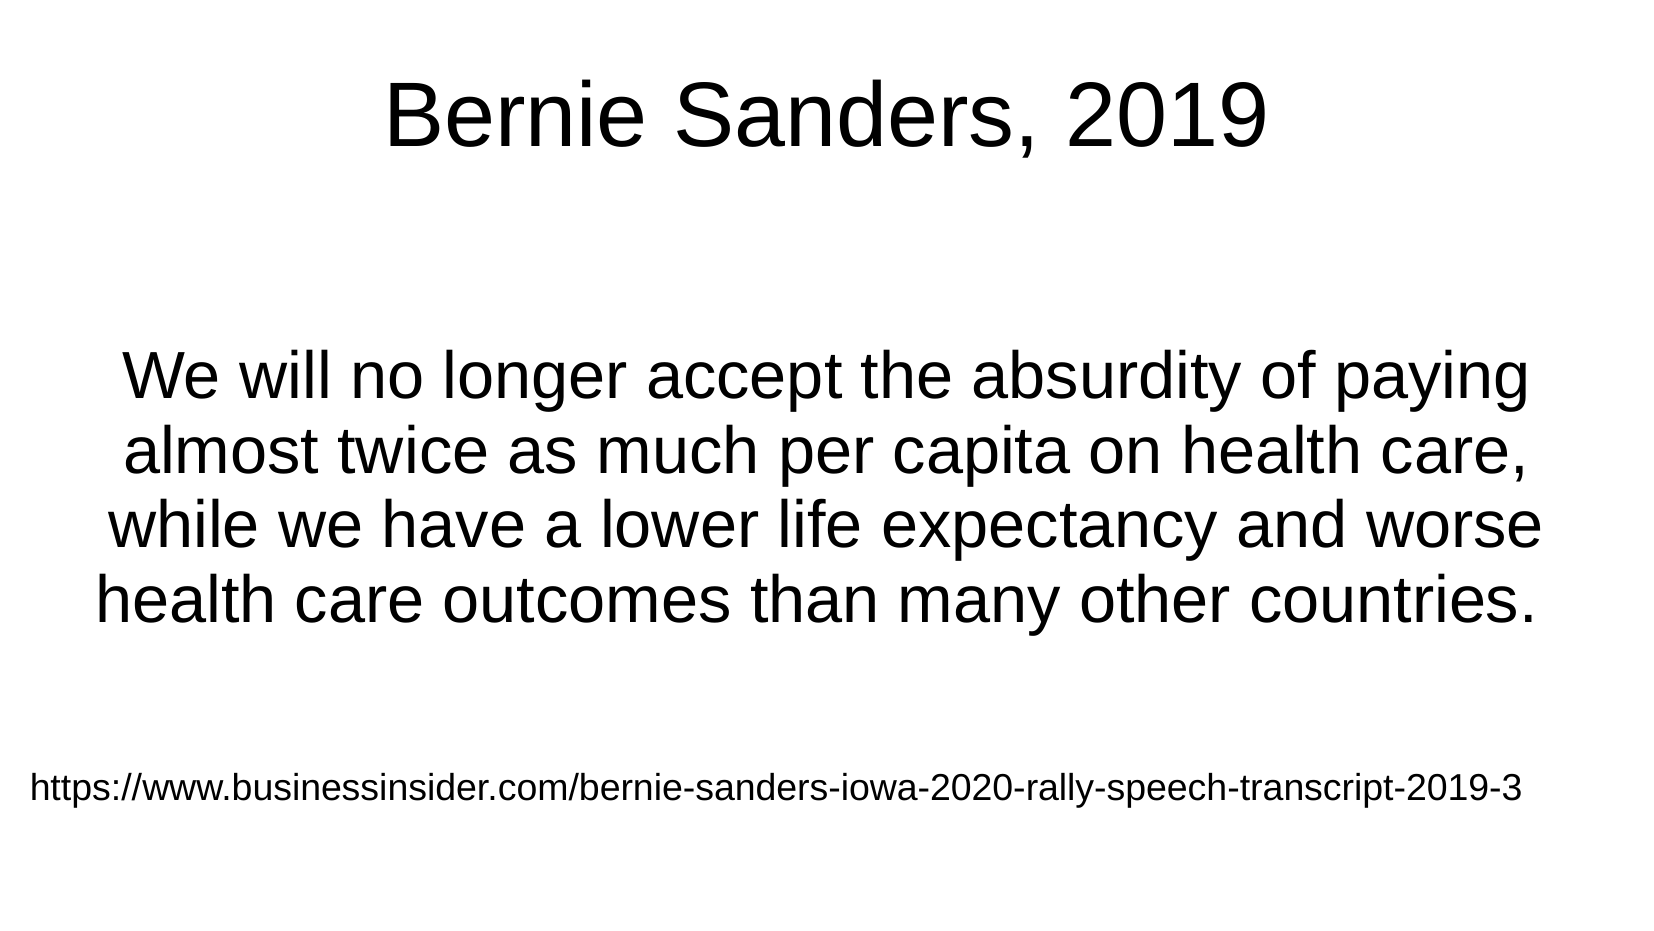

# Bernie Sanders, 2019
We will no longer accept the absurdity of paying almost twice as much per capita on health care, while we have a lower life expectancy and worse health care outcomes than many other countries.
https://www.businessinsider.com/bernie-sanders-iowa-2020-rally-speech-transcript-2019-3